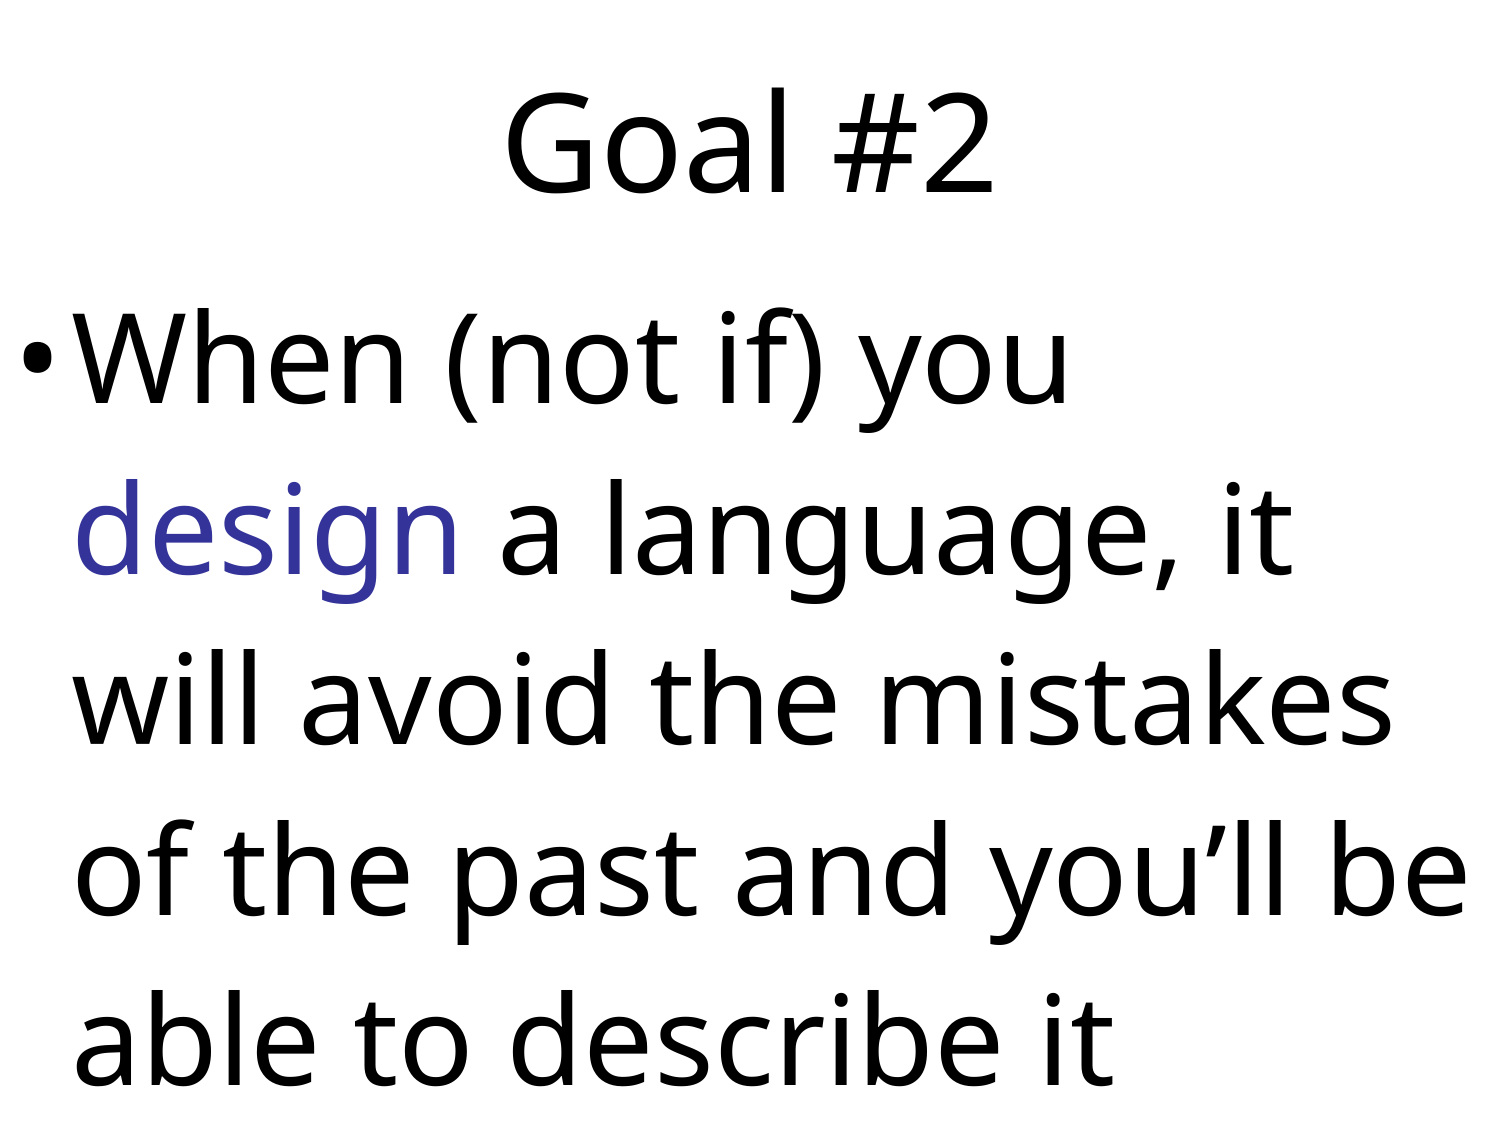

# Goal #2
When (not if) you design a language, it will avoid the mistakes of the past and you’ll be able to describe it formally